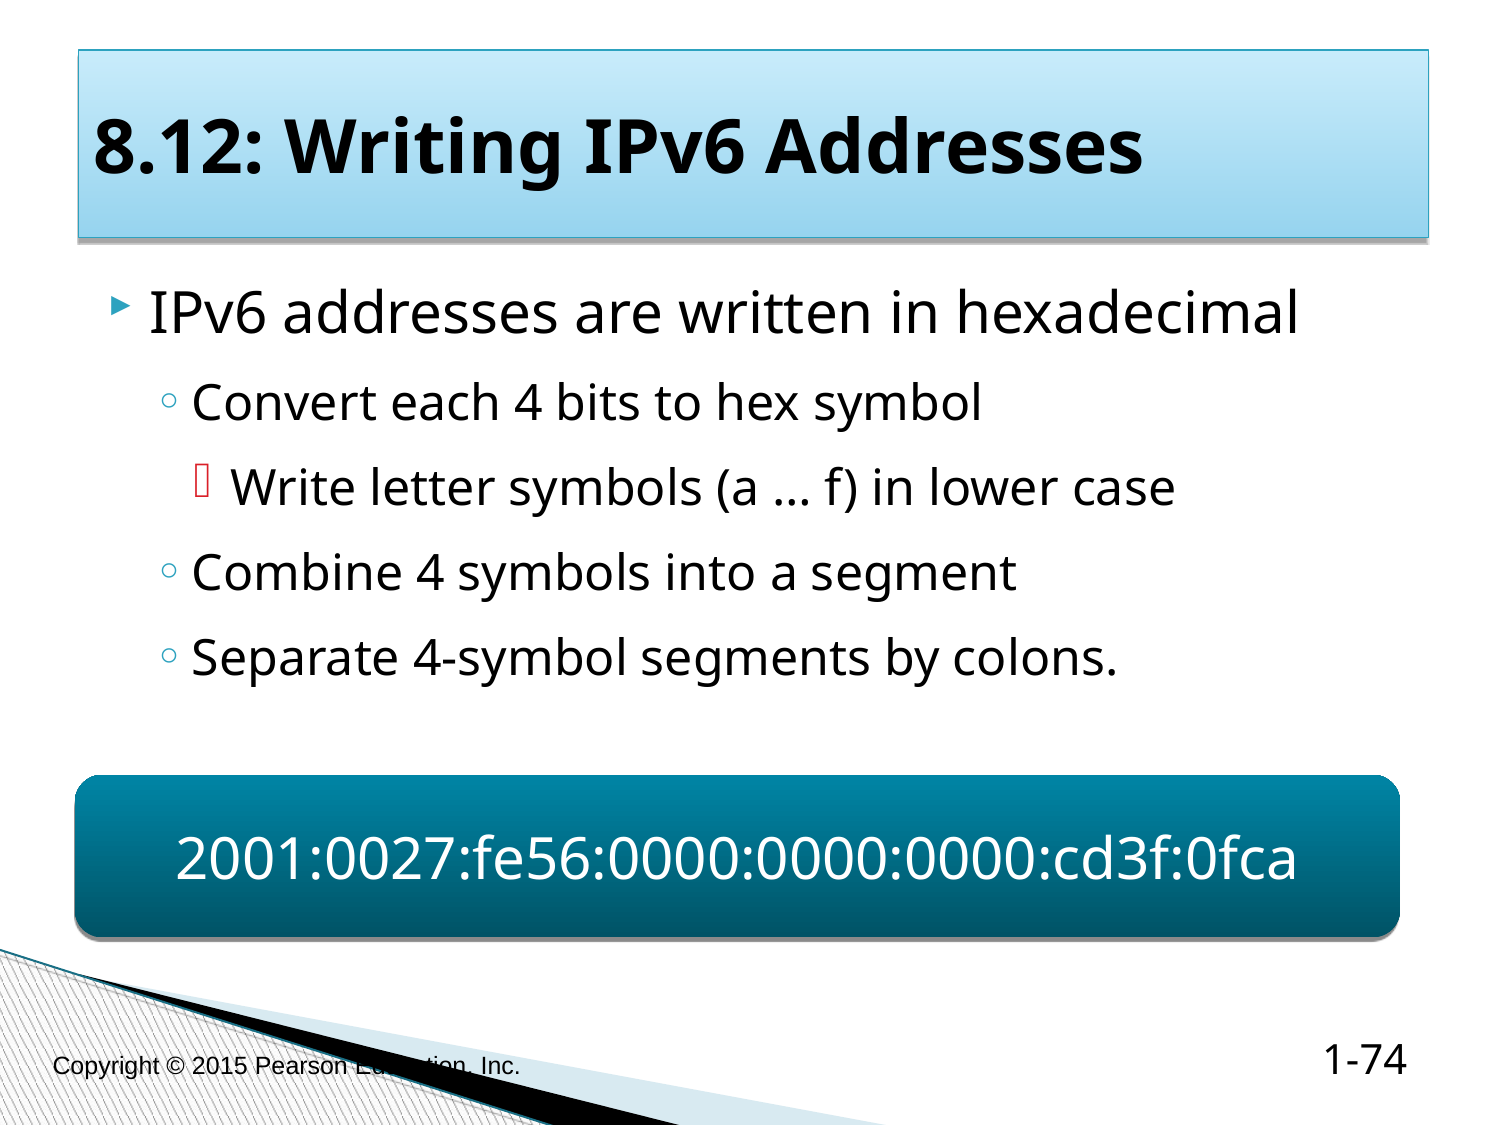

8.12: Writing IPv6 Addresses
# IPv6 addresses are written in hexadecimal
Convert each 4 bits to hex symbol
Write letter symbols (a … f) in lower case
Combine 4 symbols into a segment
Separate 4-symbol segments by colons.
2001:0027:fe56:0000:0000:0000:cd3f:0fca
Copyright © 2015 Pearson Education, Inc.